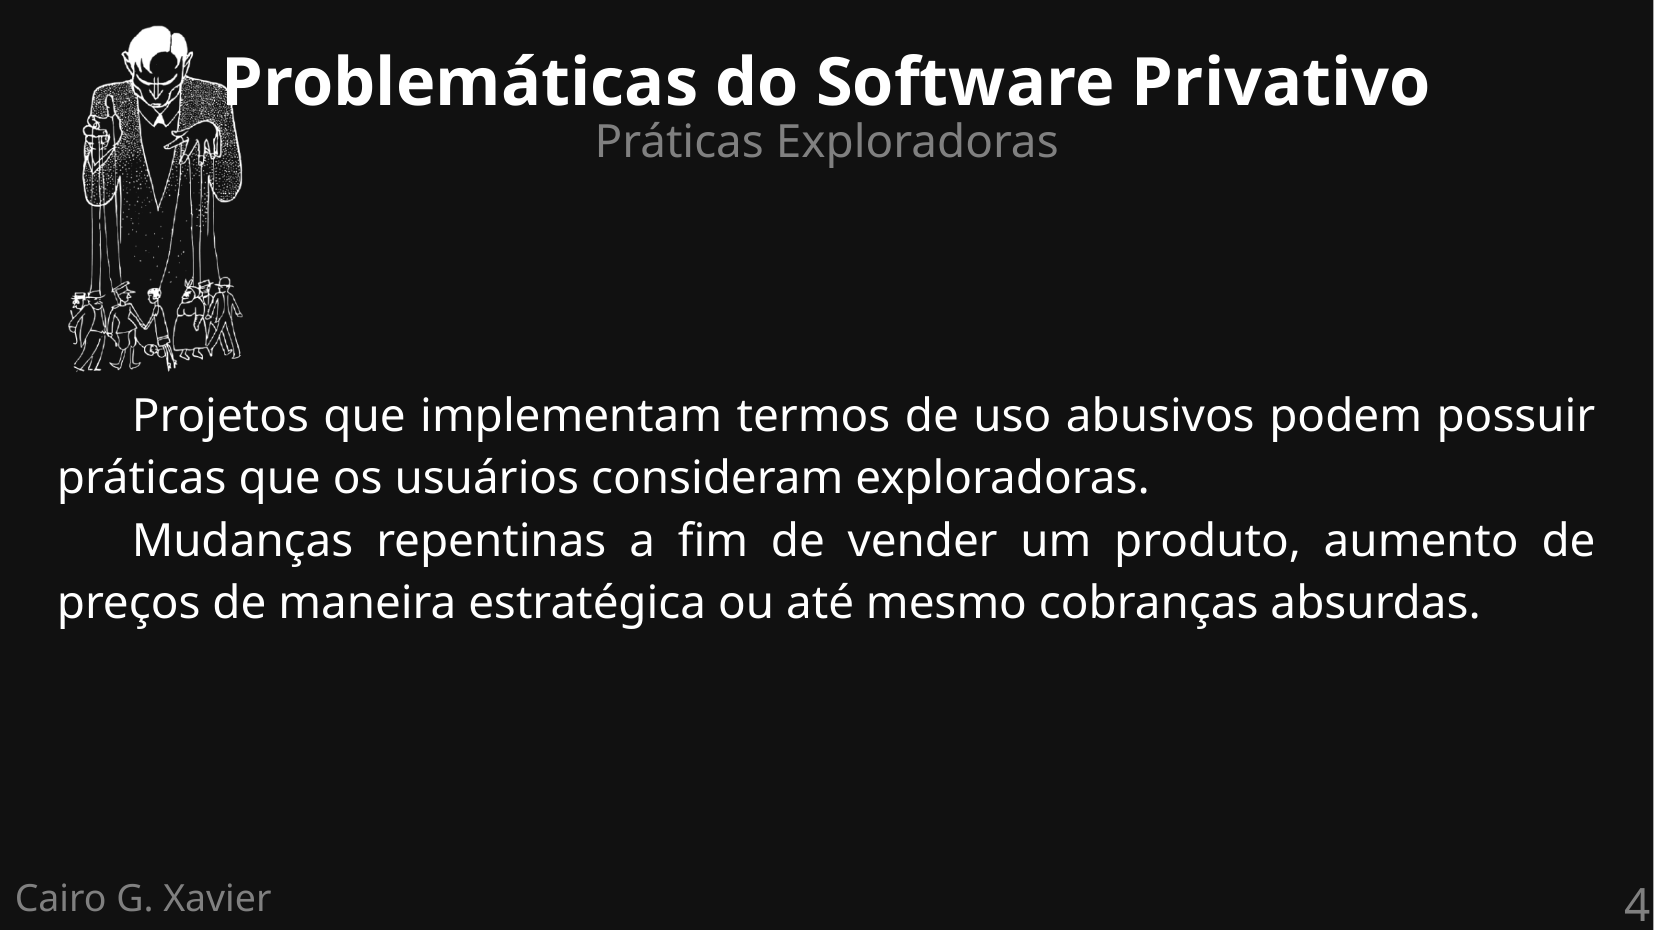

Problemáticas do Software Privativo
Práticas Exploradoras
	Projetos que implementam termos de uso abusivos podem possuir práticas que os usuários consideram exploradoras.
	Mudanças repentinas a fim de vender um produto, aumento de preços de maneira estratégica ou até mesmo cobranças absurdas.
Cairo G. Xavier